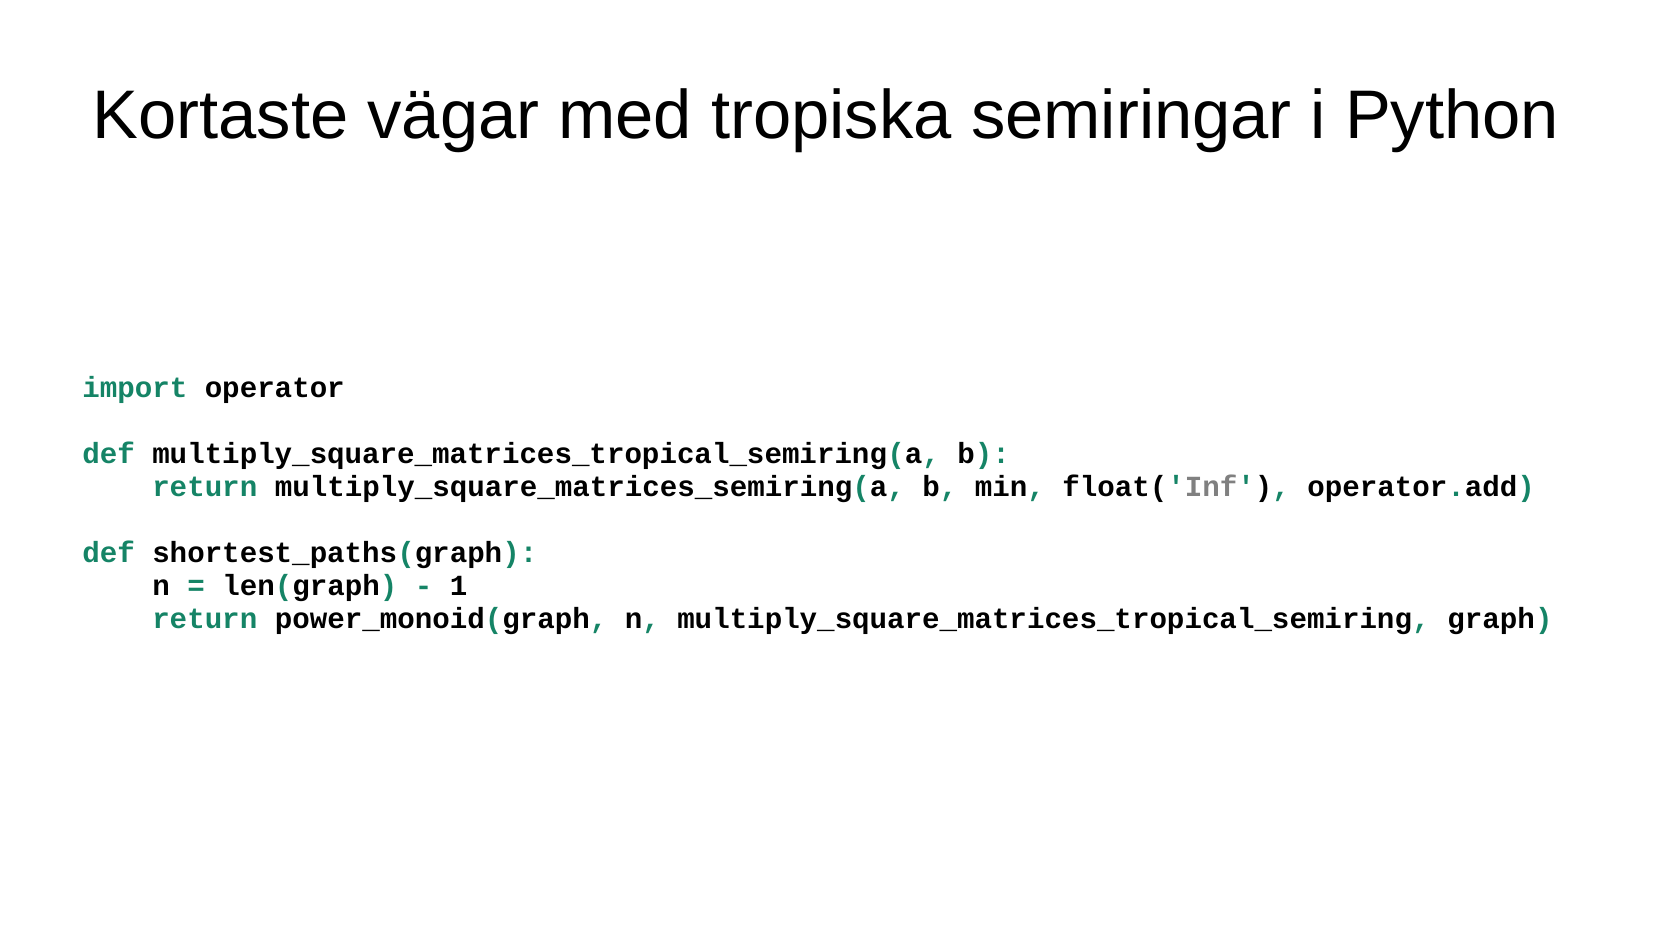

# Kortaste vägar med tropiska semiringar i Python
import operator
def multiply_square_matrices_tropical_semiring(a, b):
 return multiply_square_matrices_semiring(a, b, min, float('Inf'), operator.add)
def shortest_paths(graph):
 n = len(graph) - 1
 return power_monoid(graph, n, multiply_square_matrices_tropical_semiring, graph)